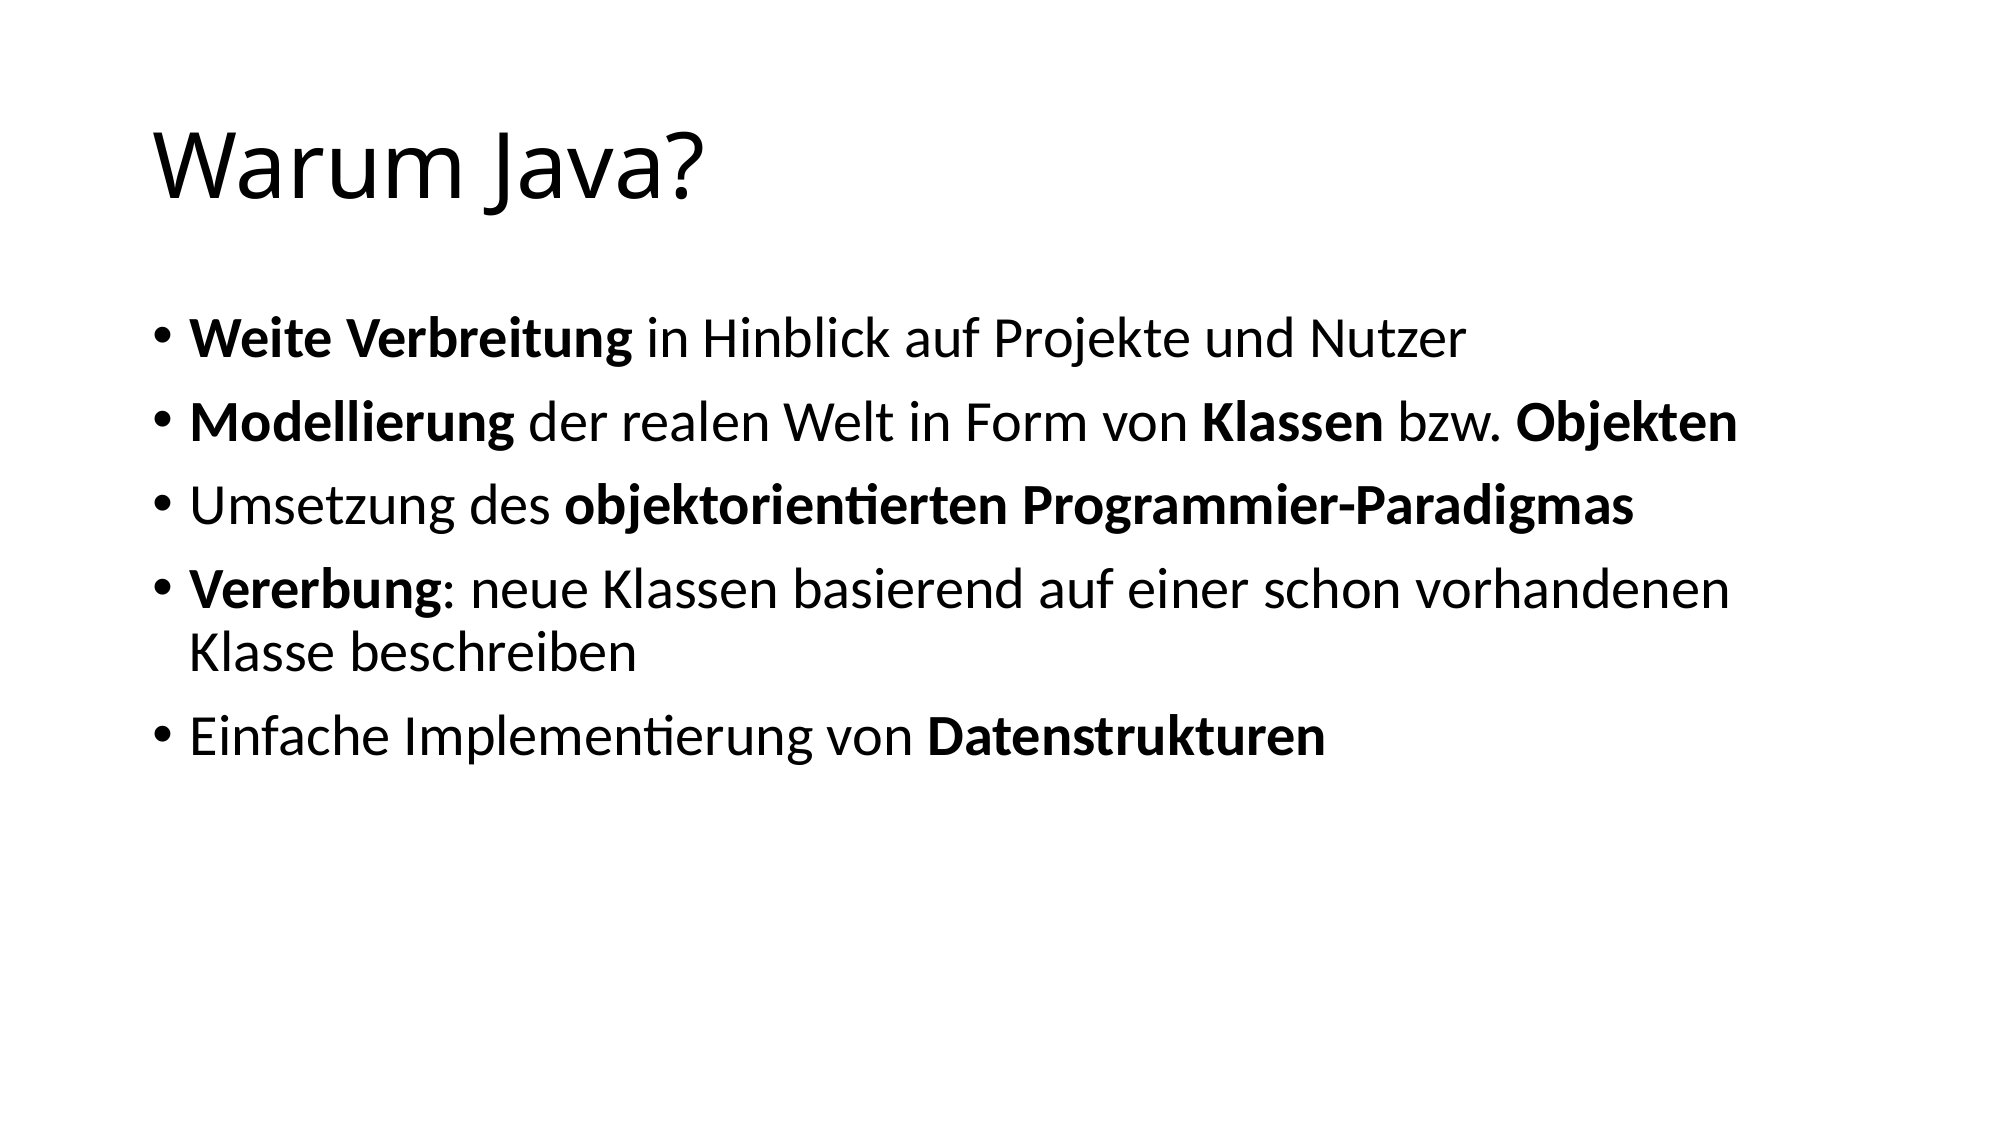

# Warum Java?
Weite Verbreitung in Hinblick auf Projekte und Nutzer
Modellierung der realen Welt in Form von Klassen bzw. Objekten
Umsetzung des objektorientierten Programmier-Paradigmas
Vererbung: neue Klassen basierend auf einer schon vorhandenen Klasse beschreiben
Einfache Implementierung von Datenstrukturen